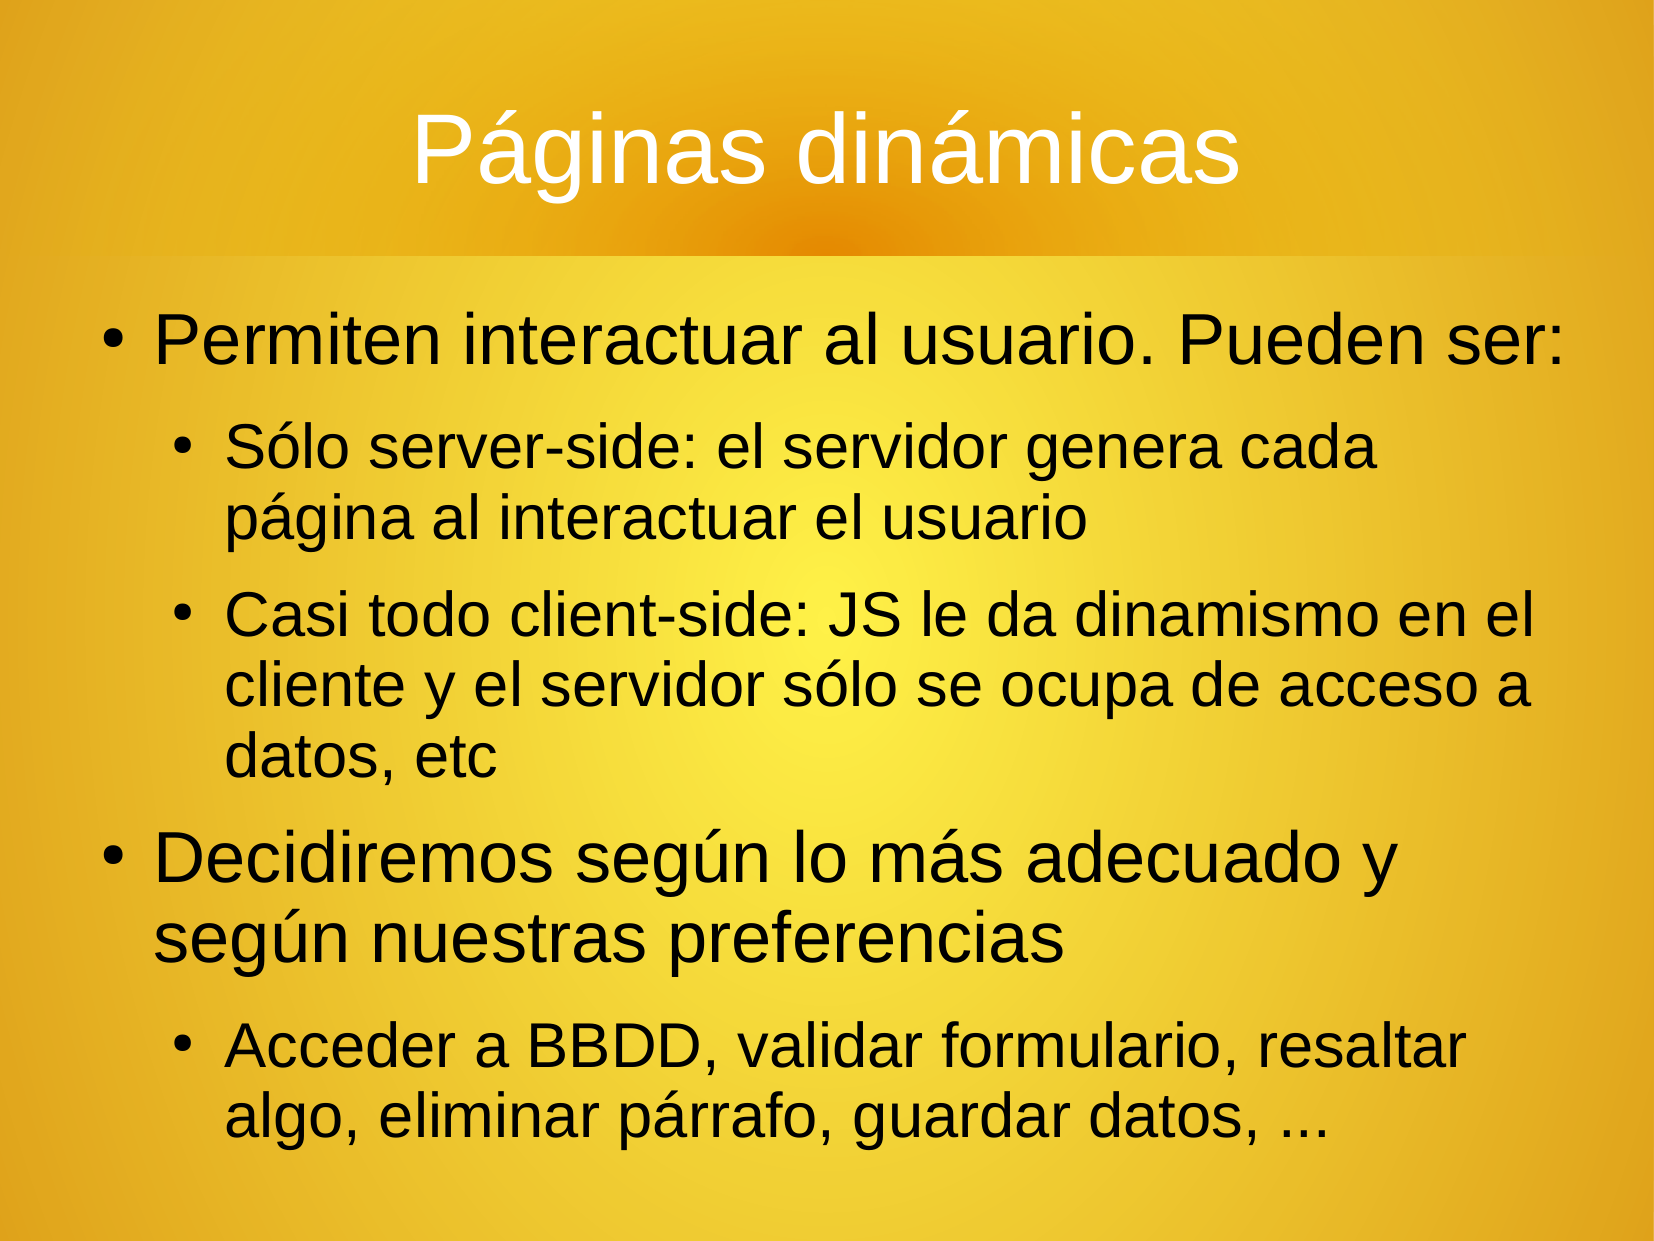

# Páginas dinámicas
Permiten interactuar al usuario. Pueden ser:
Sólo server-side: el servidor genera cada página al interactuar el usuario
Casi todo client-side: JS le da dinamismo en el cliente y el servidor sólo se ocupa de acceso a datos, etc
Decidiremos según lo más adecuado y según nuestras preferencias
Acceder a BBDD, validar formulario, resaltar algo, eliminar párrafo, guardar datos, ...